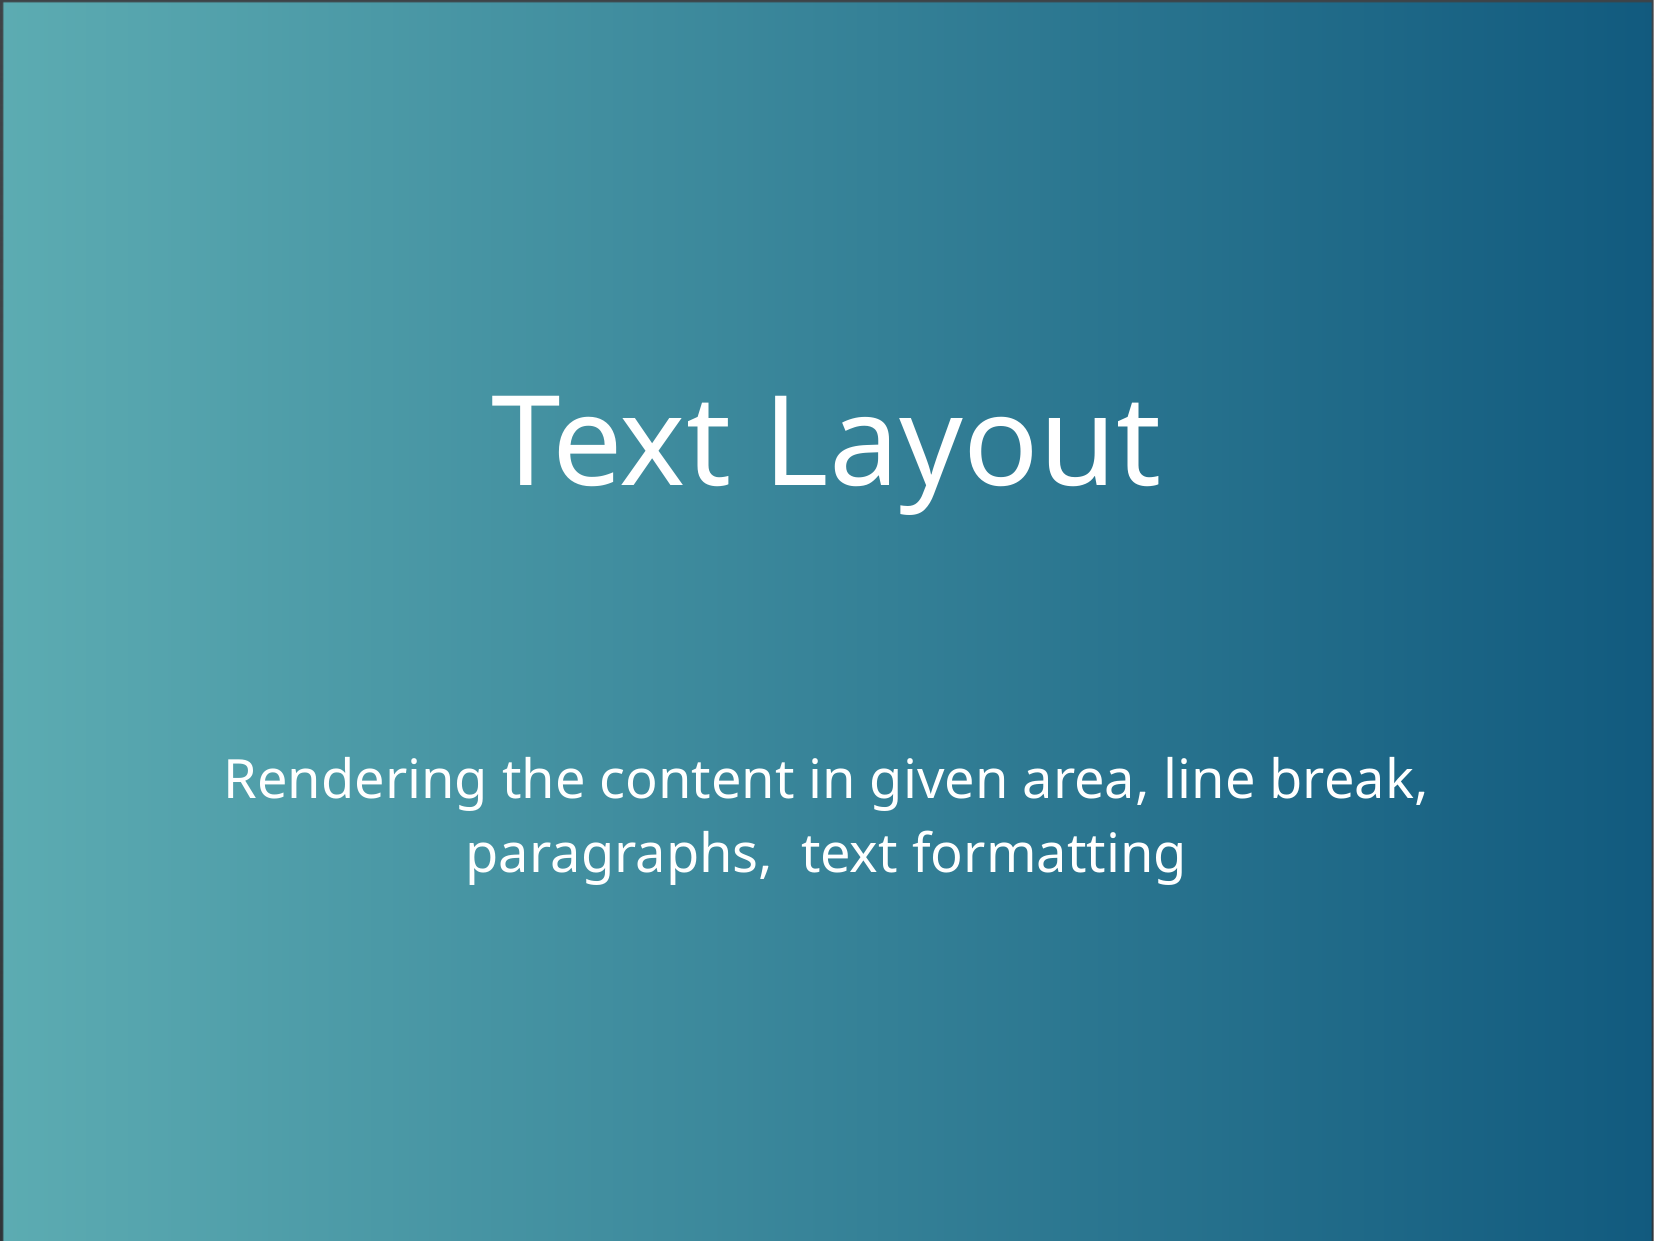

# Text Layout
Rendering the content in given area, line break, paragraphs, text formatting